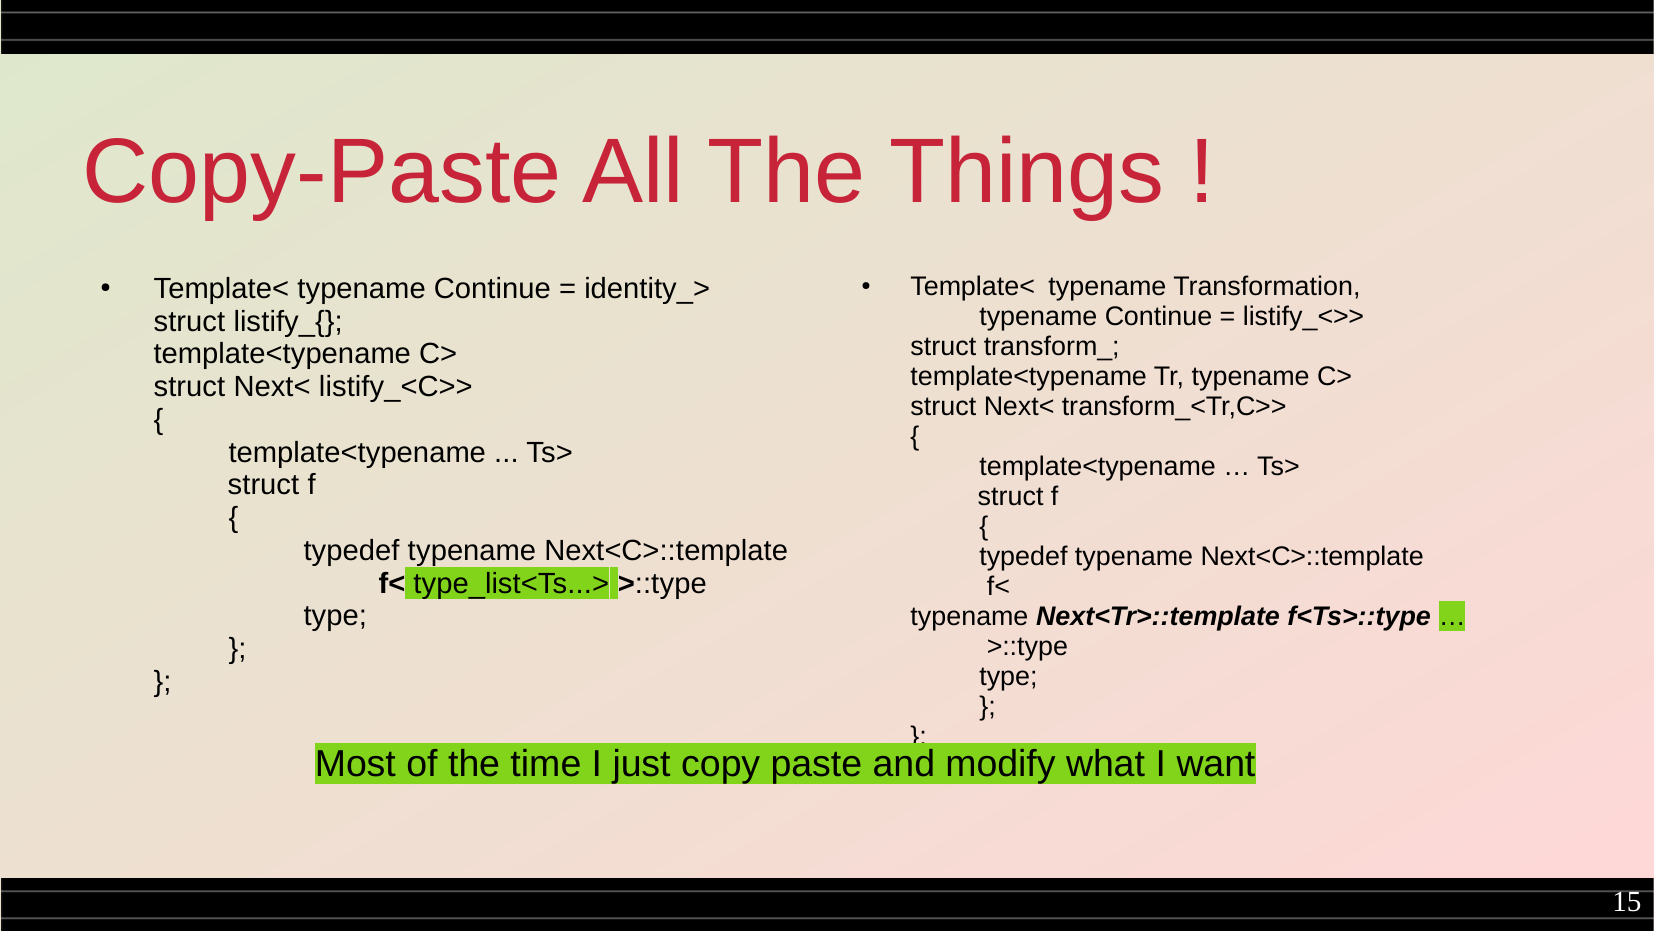

# Copy-Paste All The Things !
Template< typename Continue = identity_>
struct listify_{};
template<typename C>
struct Next< listify_<C>>
{
 	template<typename ... Ts>
 struct f
	{
		typedef typename Next<C>::template
	 		f< type_list<Ts...> >::type
		type;
	};
};
Template<	typename Transformation,
		typename Continue = listify_<>>
struct transform_;
template<typename Tr, typename C>
struct Next< transform_<Tr,C>>
{
 	template<typename … Ts>
 struct f
	{
		typedef typename Next<C>::template
	 f<
typename Next<Tr>::template f<Ts>::type …
		 >::type
			type;
	};
};
Most of the time I just copy paste and modify what I want